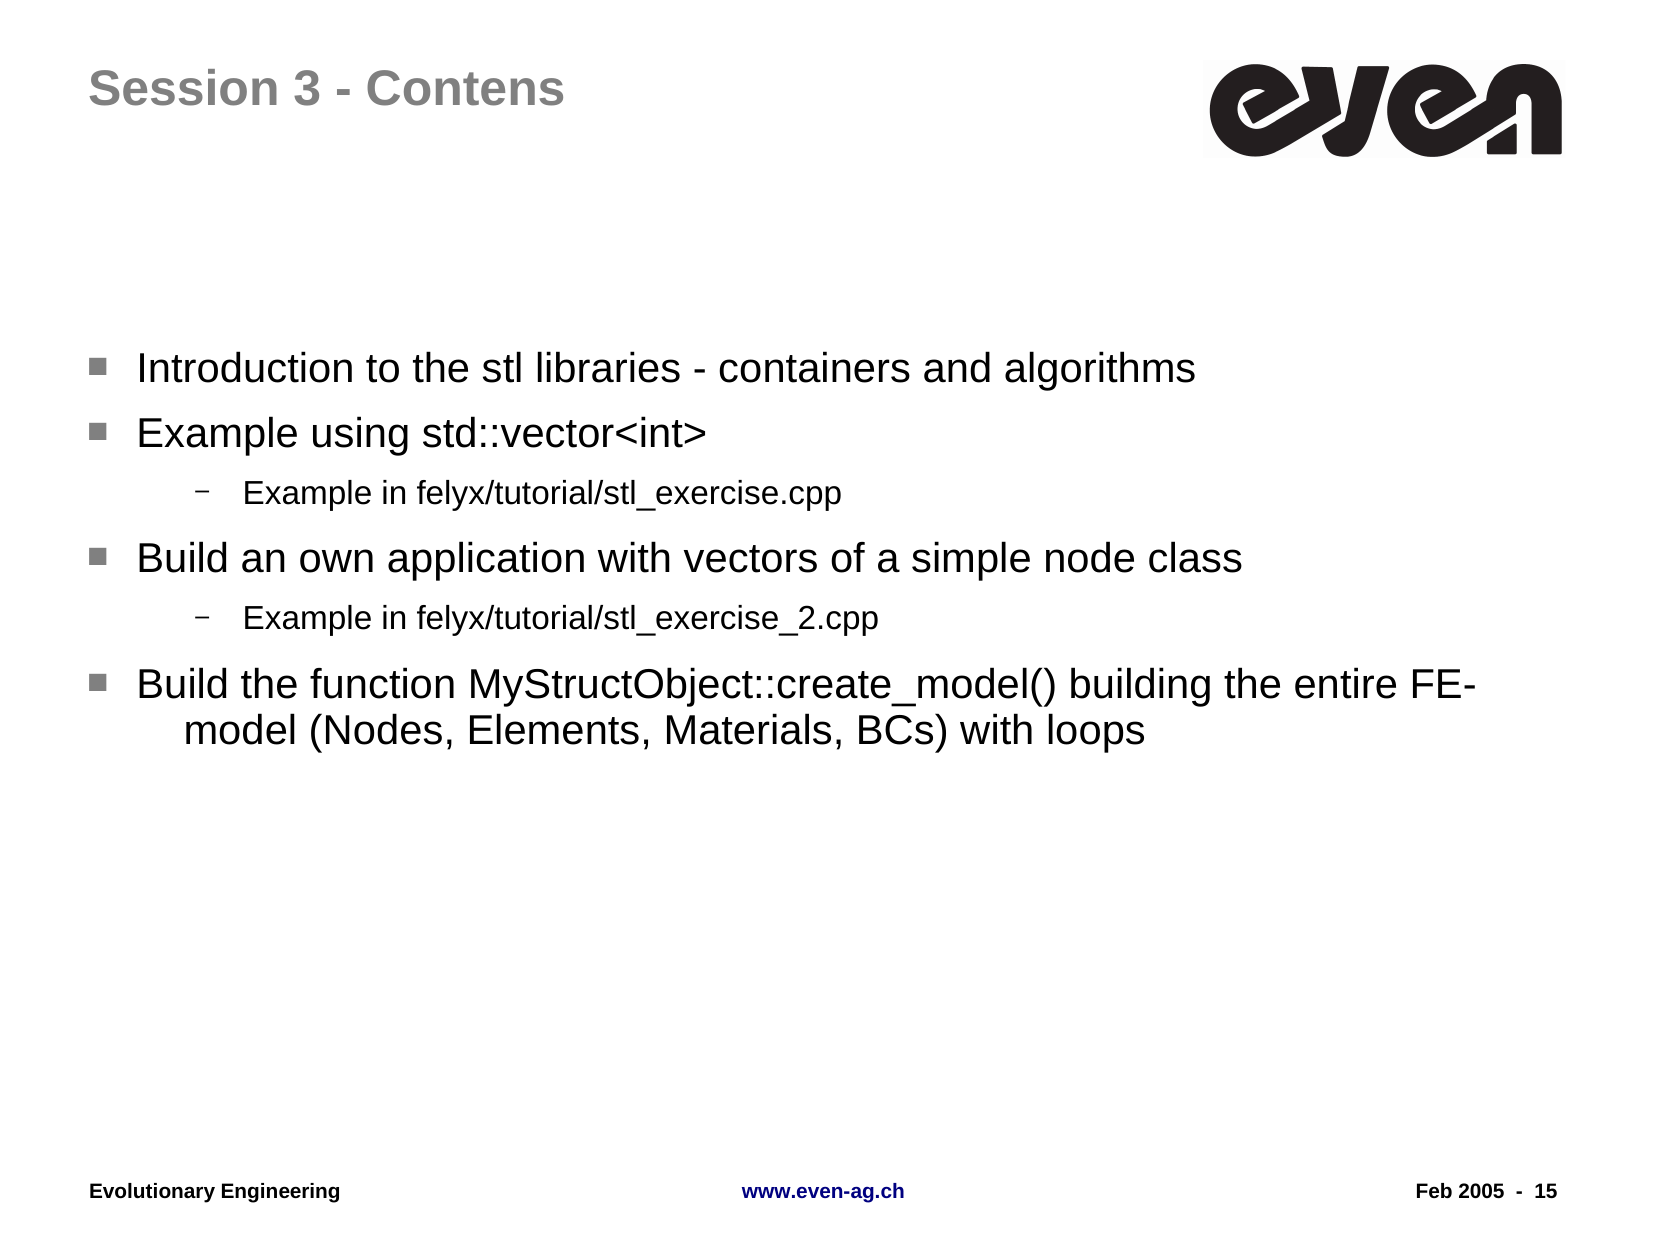

# Session 3 - Contens
Introduction to the stl libraries - containers and algorithms
Example using std::vector<int>
Example in felyx/tutorial/stl_exercise.cpp
Build an own application with vectors of a simple node class
Example in felyx/tutorial/stl_exercise_2.cpp
Build the function MyStructObject::create_model() building the entire FE-model (Nodes, Elements, Materials, BCs) with loops